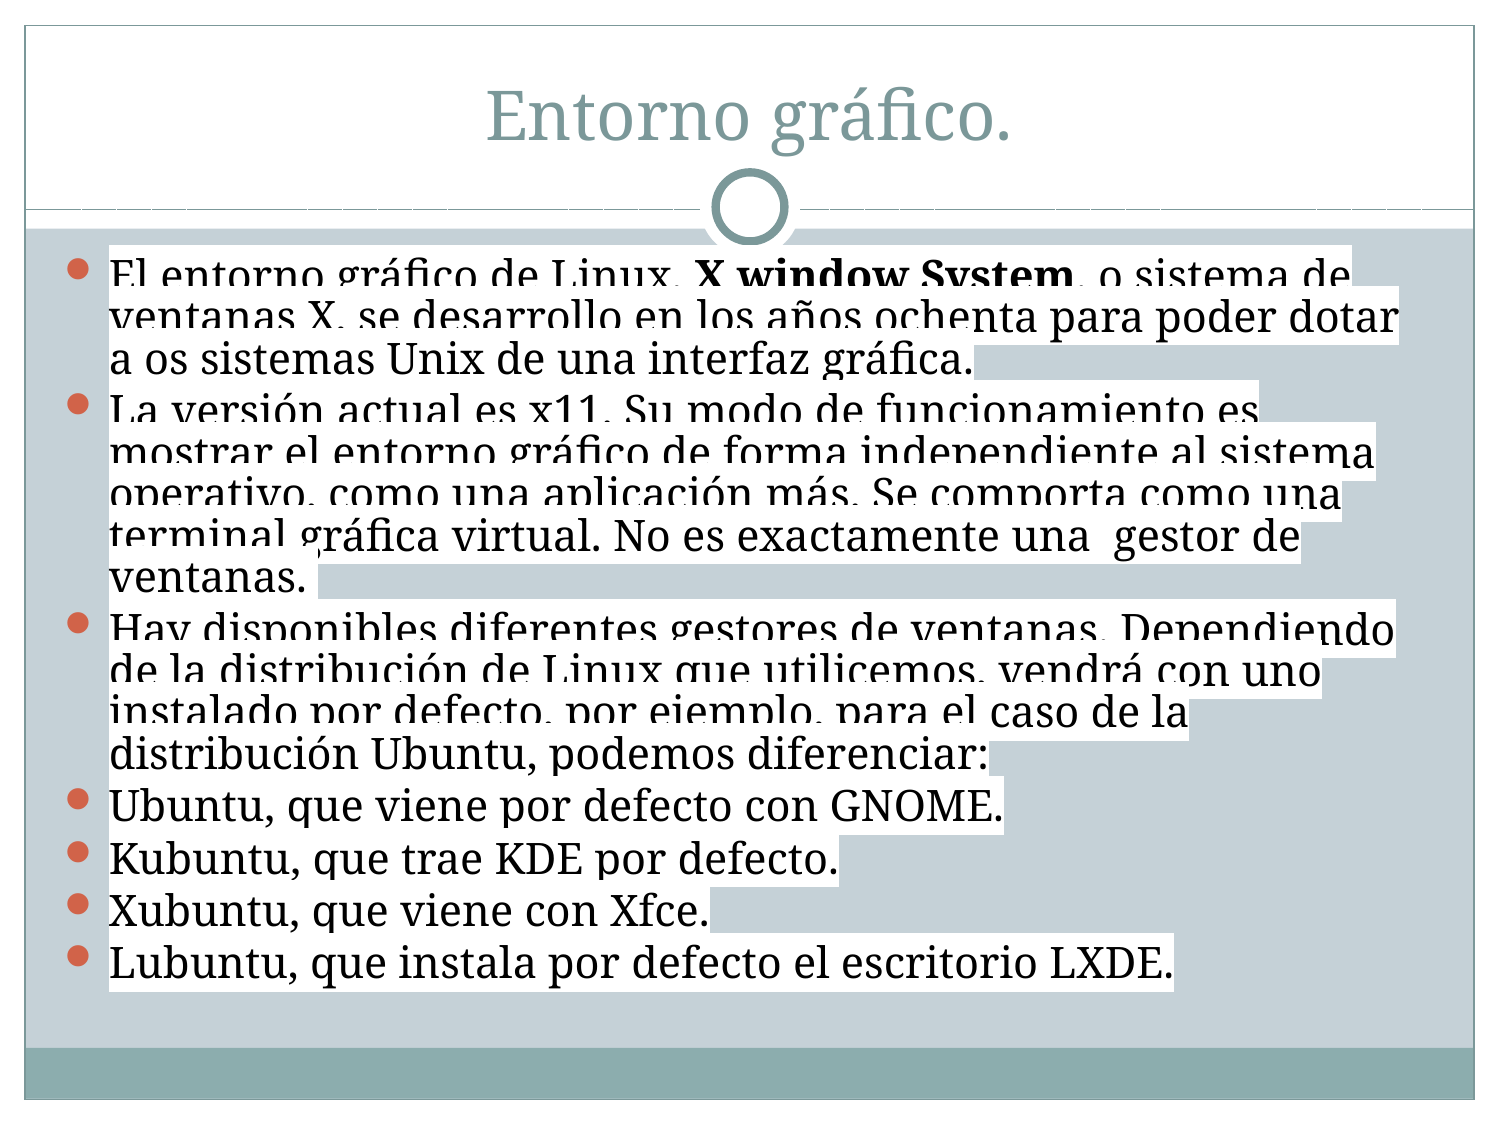

# Entorno gráfico.
El entorno gráfico de Linux, X window System, o sistema de ventanas X, se desarrollo en los años ochenta para poder dotar a os sistemas Unix de una interfaz gráfica.
La versión actual es x11. Su modo de funcionamiento es mostrar el entorno gráfico de forma independiente al sistema operativo, como una aplicación más. Se comporta como una terminal gráfica virtual. No es exactamente una gestor de ventanas.
Hay disponibles diferentes gestores de ventanas. Dependiendo de la distribución de Linux que utilicemos, vendrá con uno instalado por defecto, por ejemplo, para el caso de la distribución Ubuntu, podemos diferenciar:
Ubuntu, que viene por defecto con GNOME.
Kubuntu, que trae KDE por defecto.
Xubuntu, que viene con Xfce.
Lubuntu, que instala por defecto el escritorio LXDE.